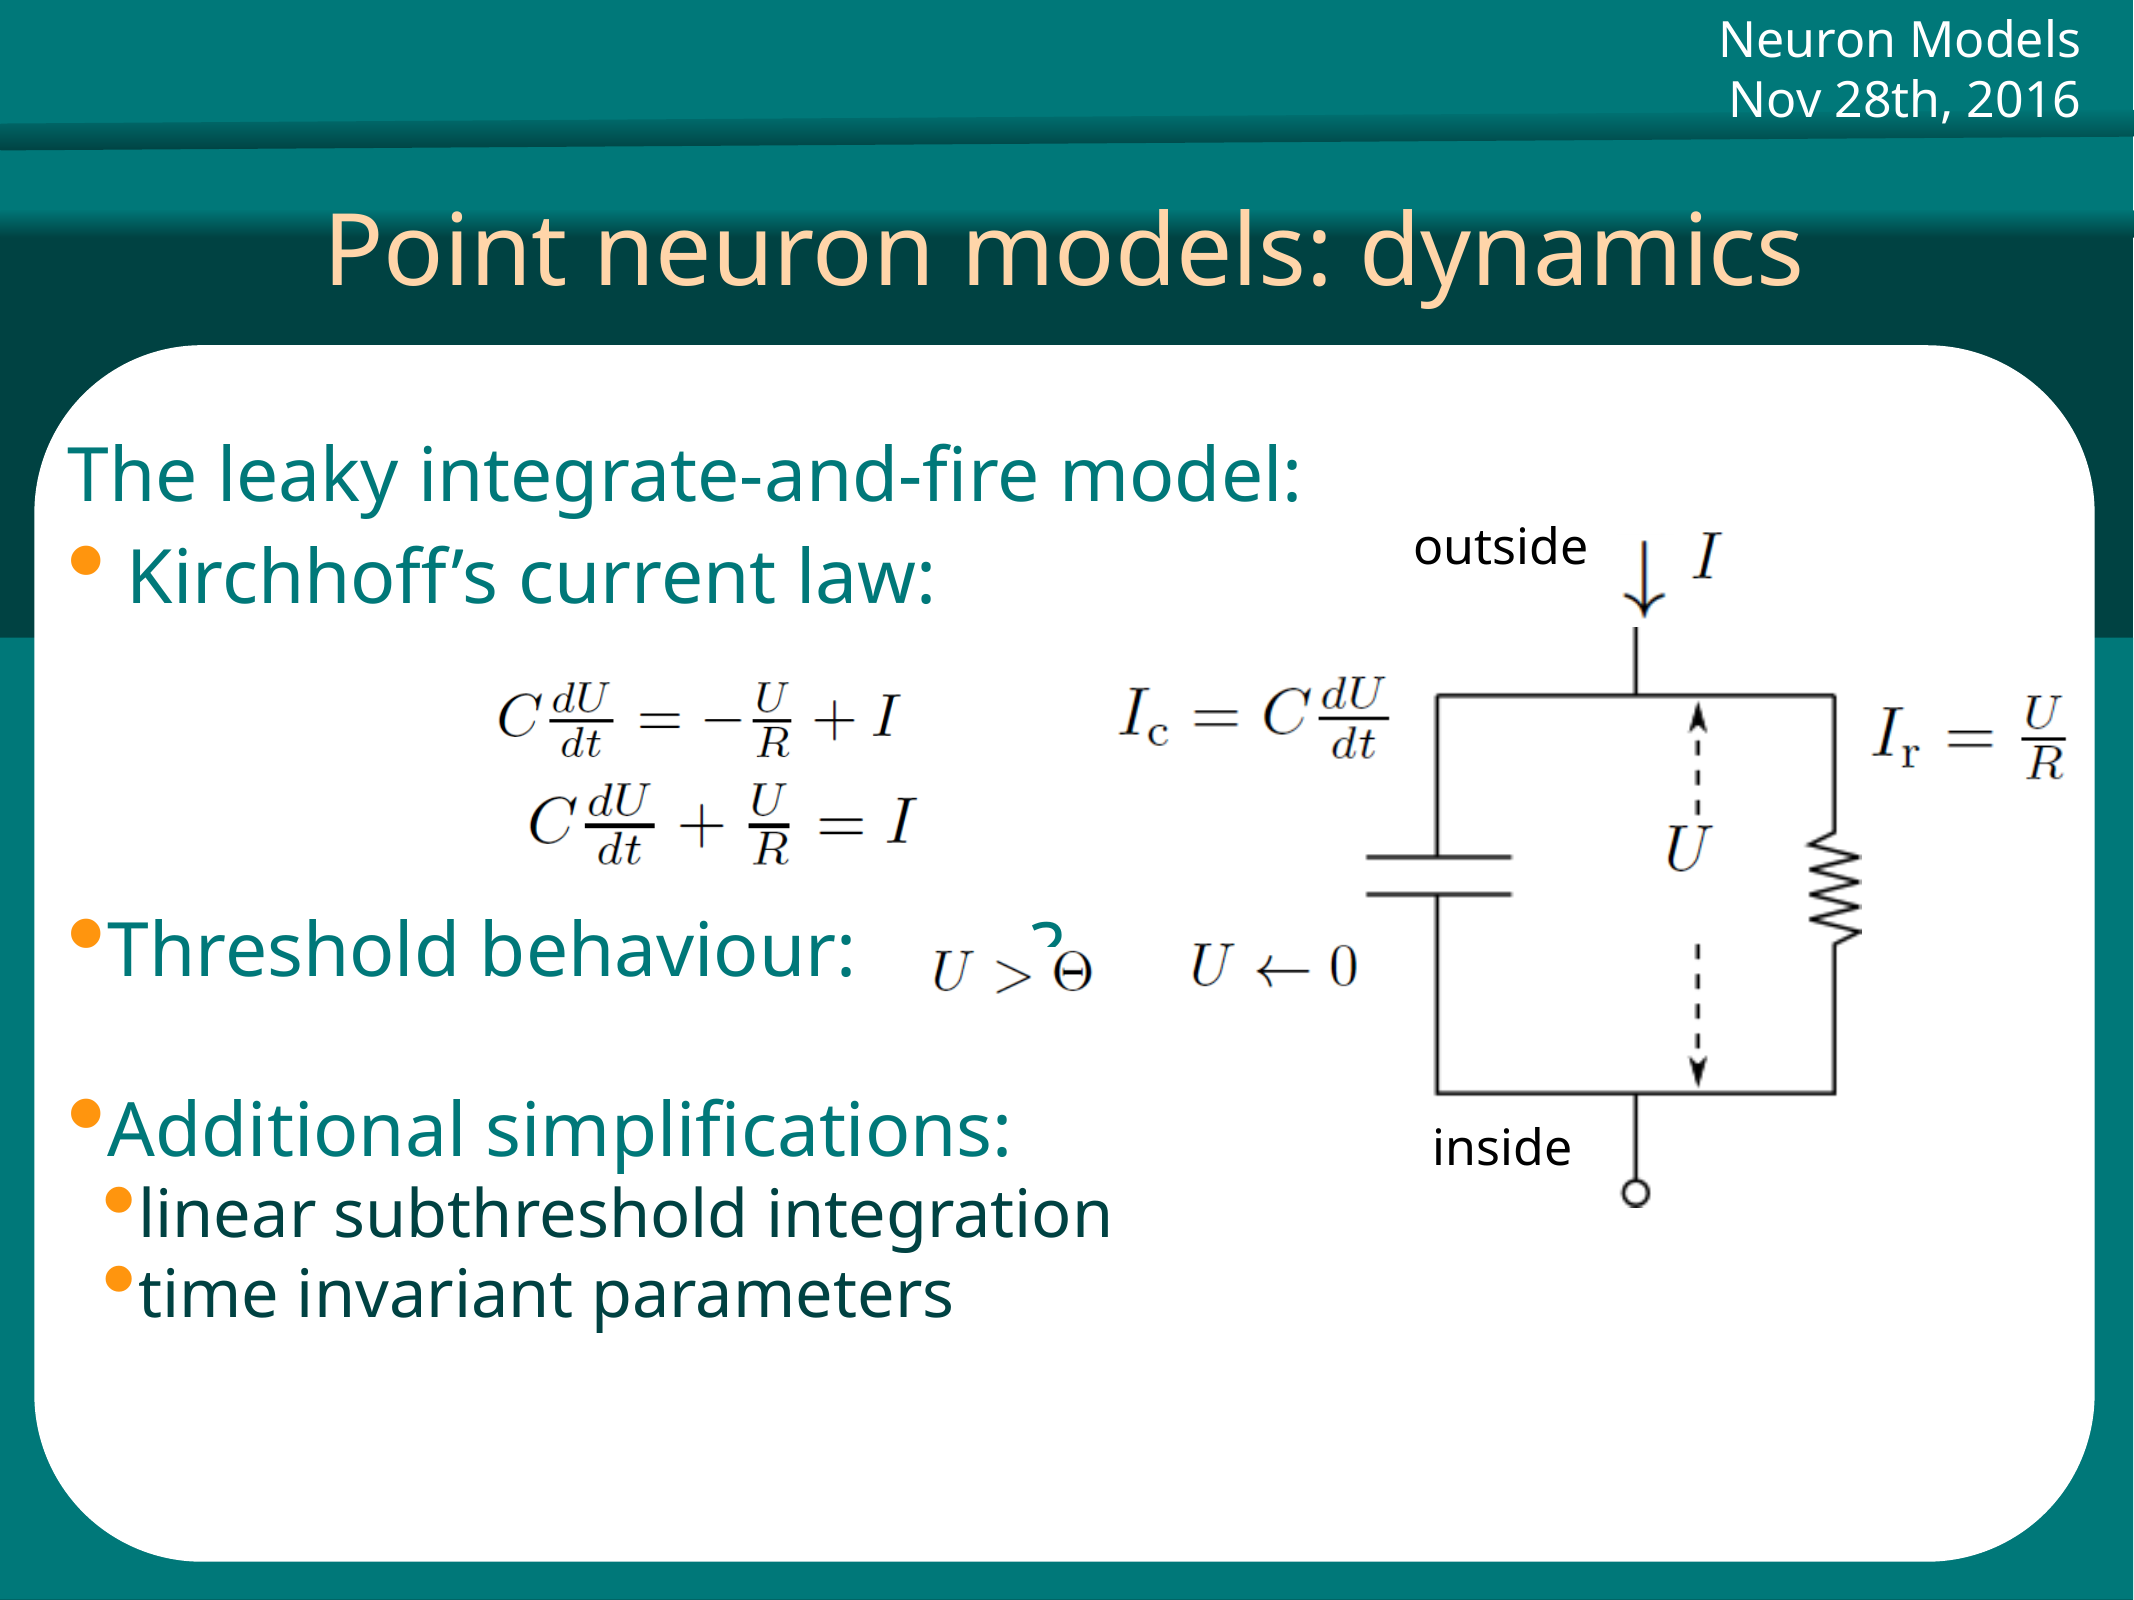

Neuron Models
Nov 28th, 2016
Point neuron models: dynamics
The leaky integrate-and-fire model:
 Kirchhoff’s current law:
Threshold behaviour: ?
Additional simplifications:
linear subthreshold integration
time invariant parameters
outside
inside